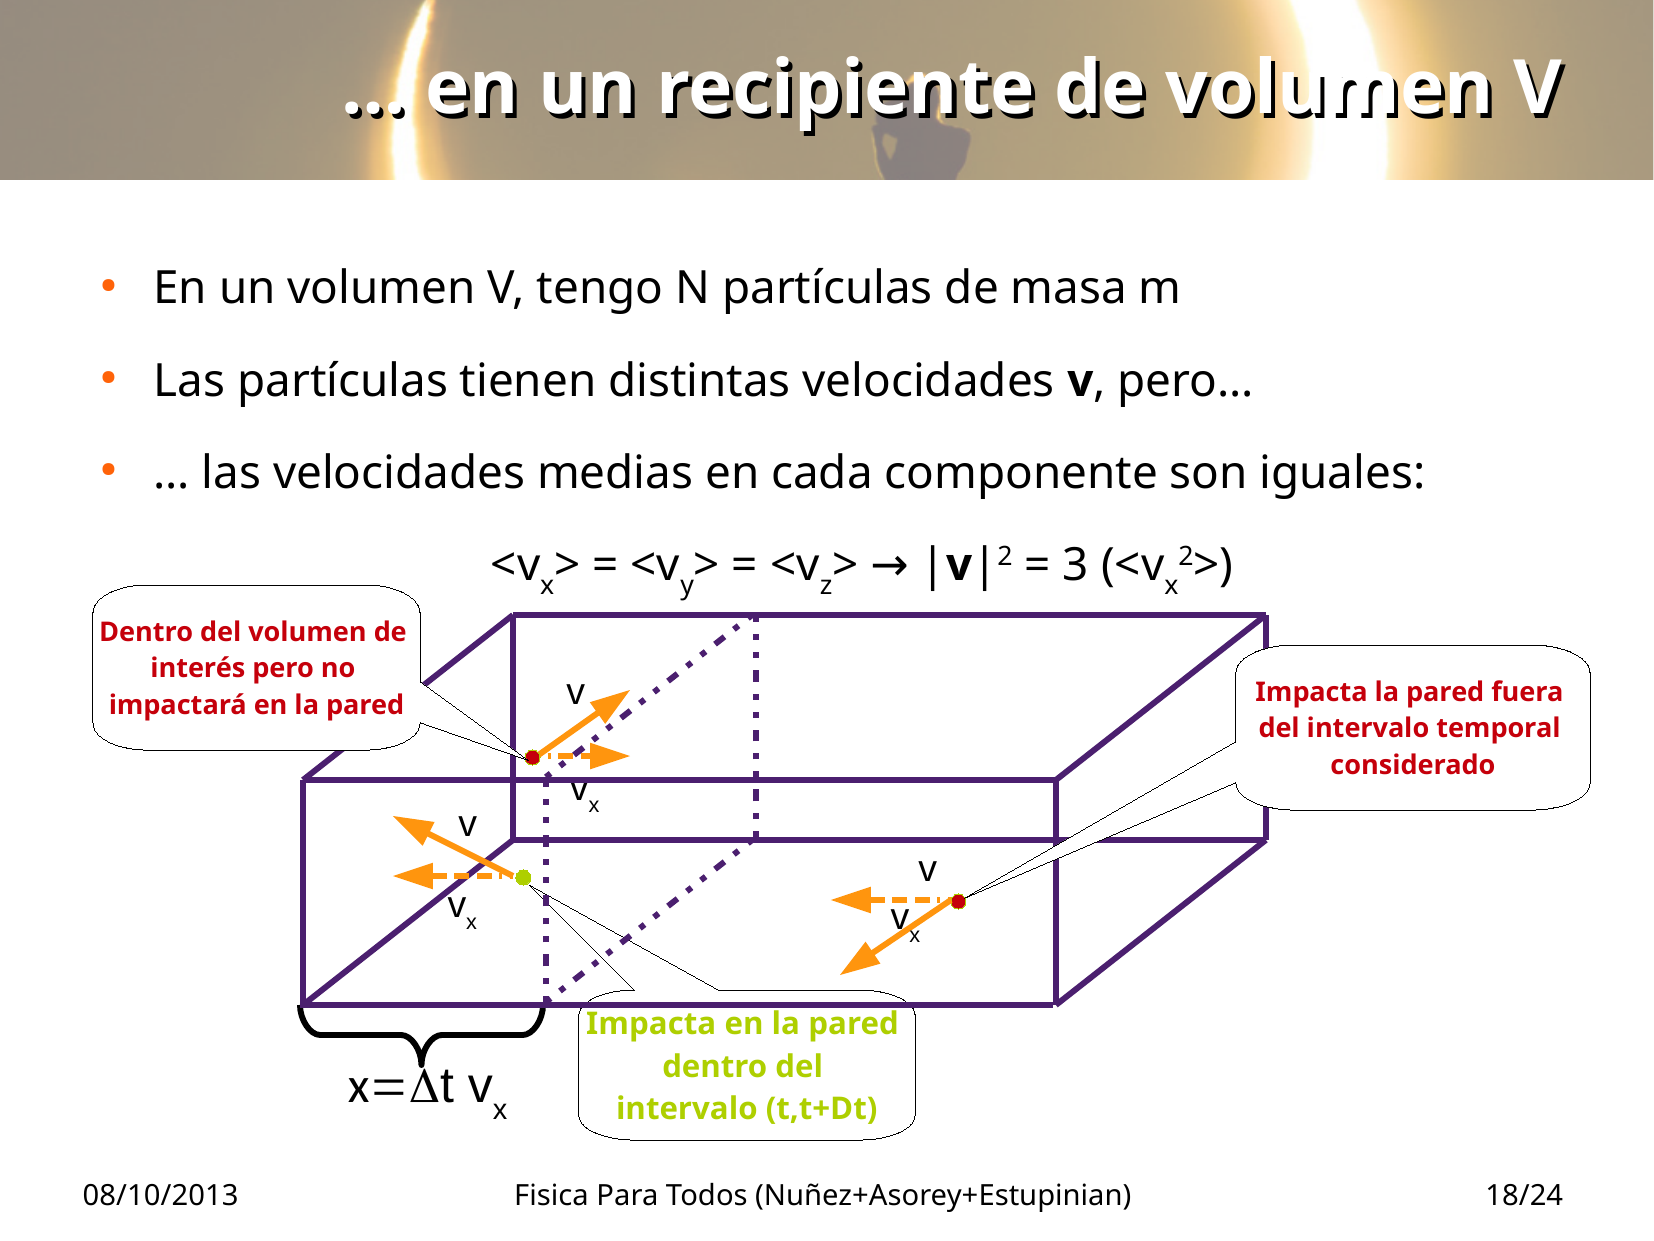

# … en un recipiente de volumen V
En un volumen V, tengo N partículas de masa m
Las partículas tienen distintas velocidades v, pero...
… las velocidades medias en cada componente son iguales:
<vx> = <vy> = <vz> → |v|2 = 3 (<vx2>)
Dentro del volumen de
interés pero no
impactará en la pared
Impacta la pared fuera
del intervalo temporal
considerado
v
vx
v
v
vx
vx
Impacta en la pared
dentro del
intervalo (t,t+Dt)
x=Dt vx
08/10/2013
Fisica Para Todos (Nuñez+Asorey+Estupinian)
18